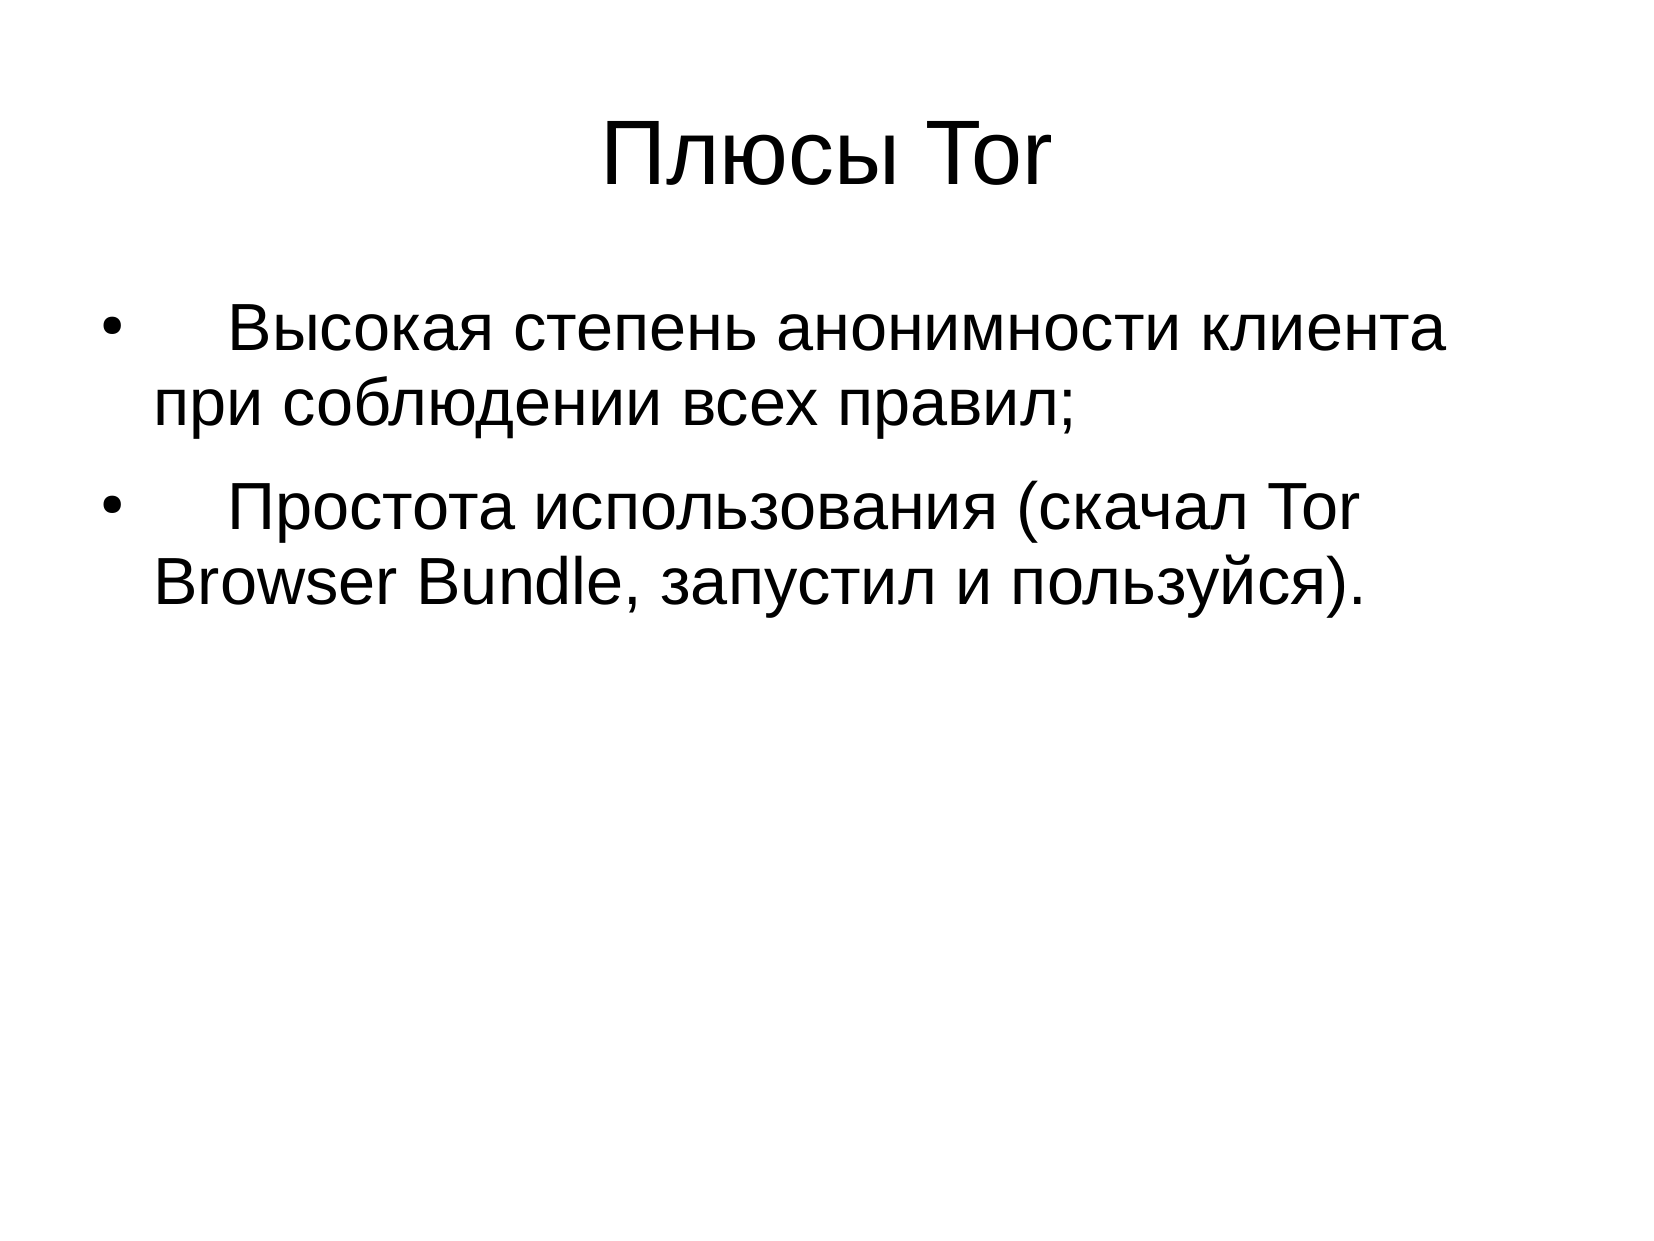

# Плюсы Tor
 Высокая степень анонимности клиента при соблюдении всех правил;
 Простота использования (скачал Tor Browser Bundle, запустил и пользуйся).